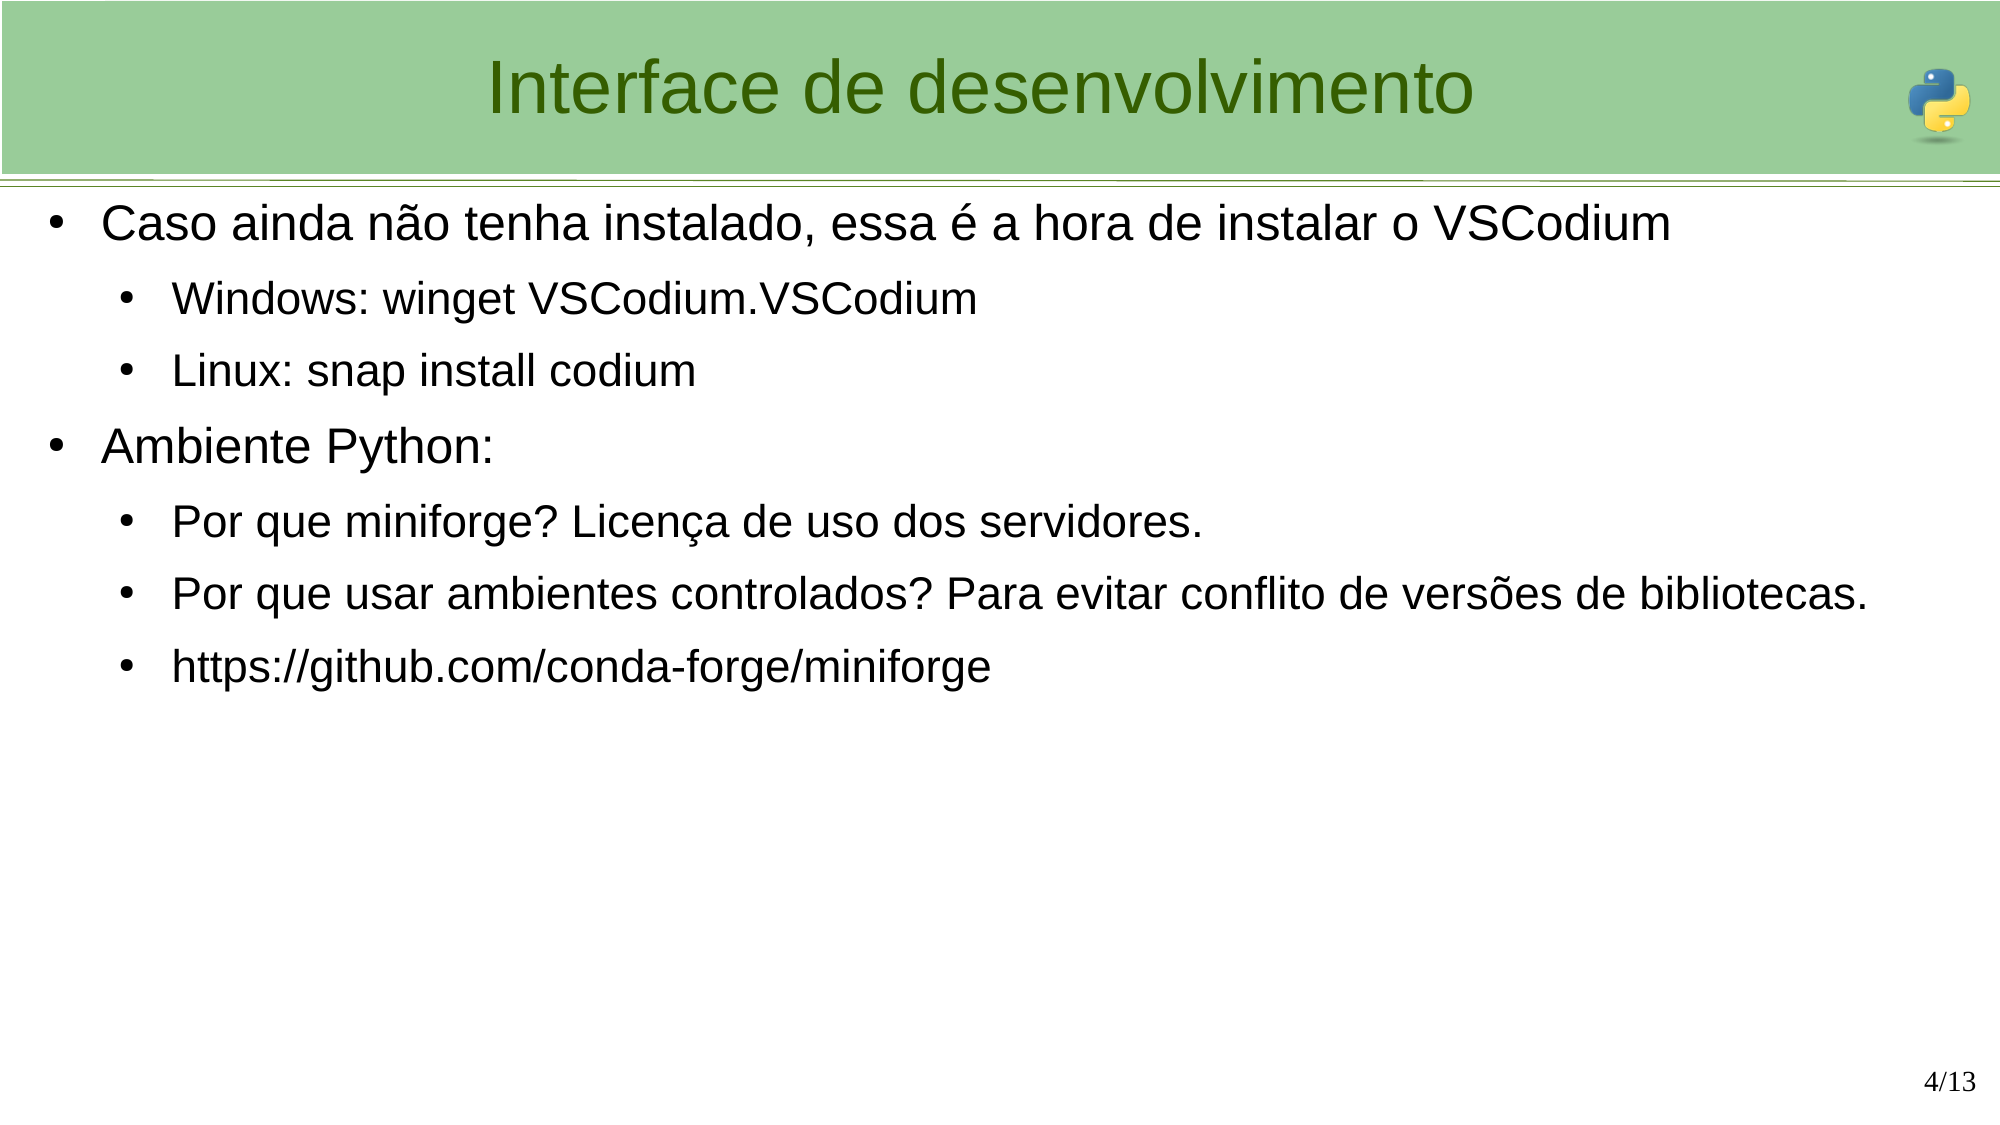

# Interface de desenvolvimento
Caso ainda não tenha instalado, essa é a hora de instalar o VSCodium
Windows: winget VSCodium.VSCodium
Linux: snap install codium
Ambiente Python:
Por que miniforge? Licença de uso dos servidores.
Por que usar ambientes controlados? Para evitar conflito de versões de bibliotecas.
https://github.com/conda-forge/miniforge
4